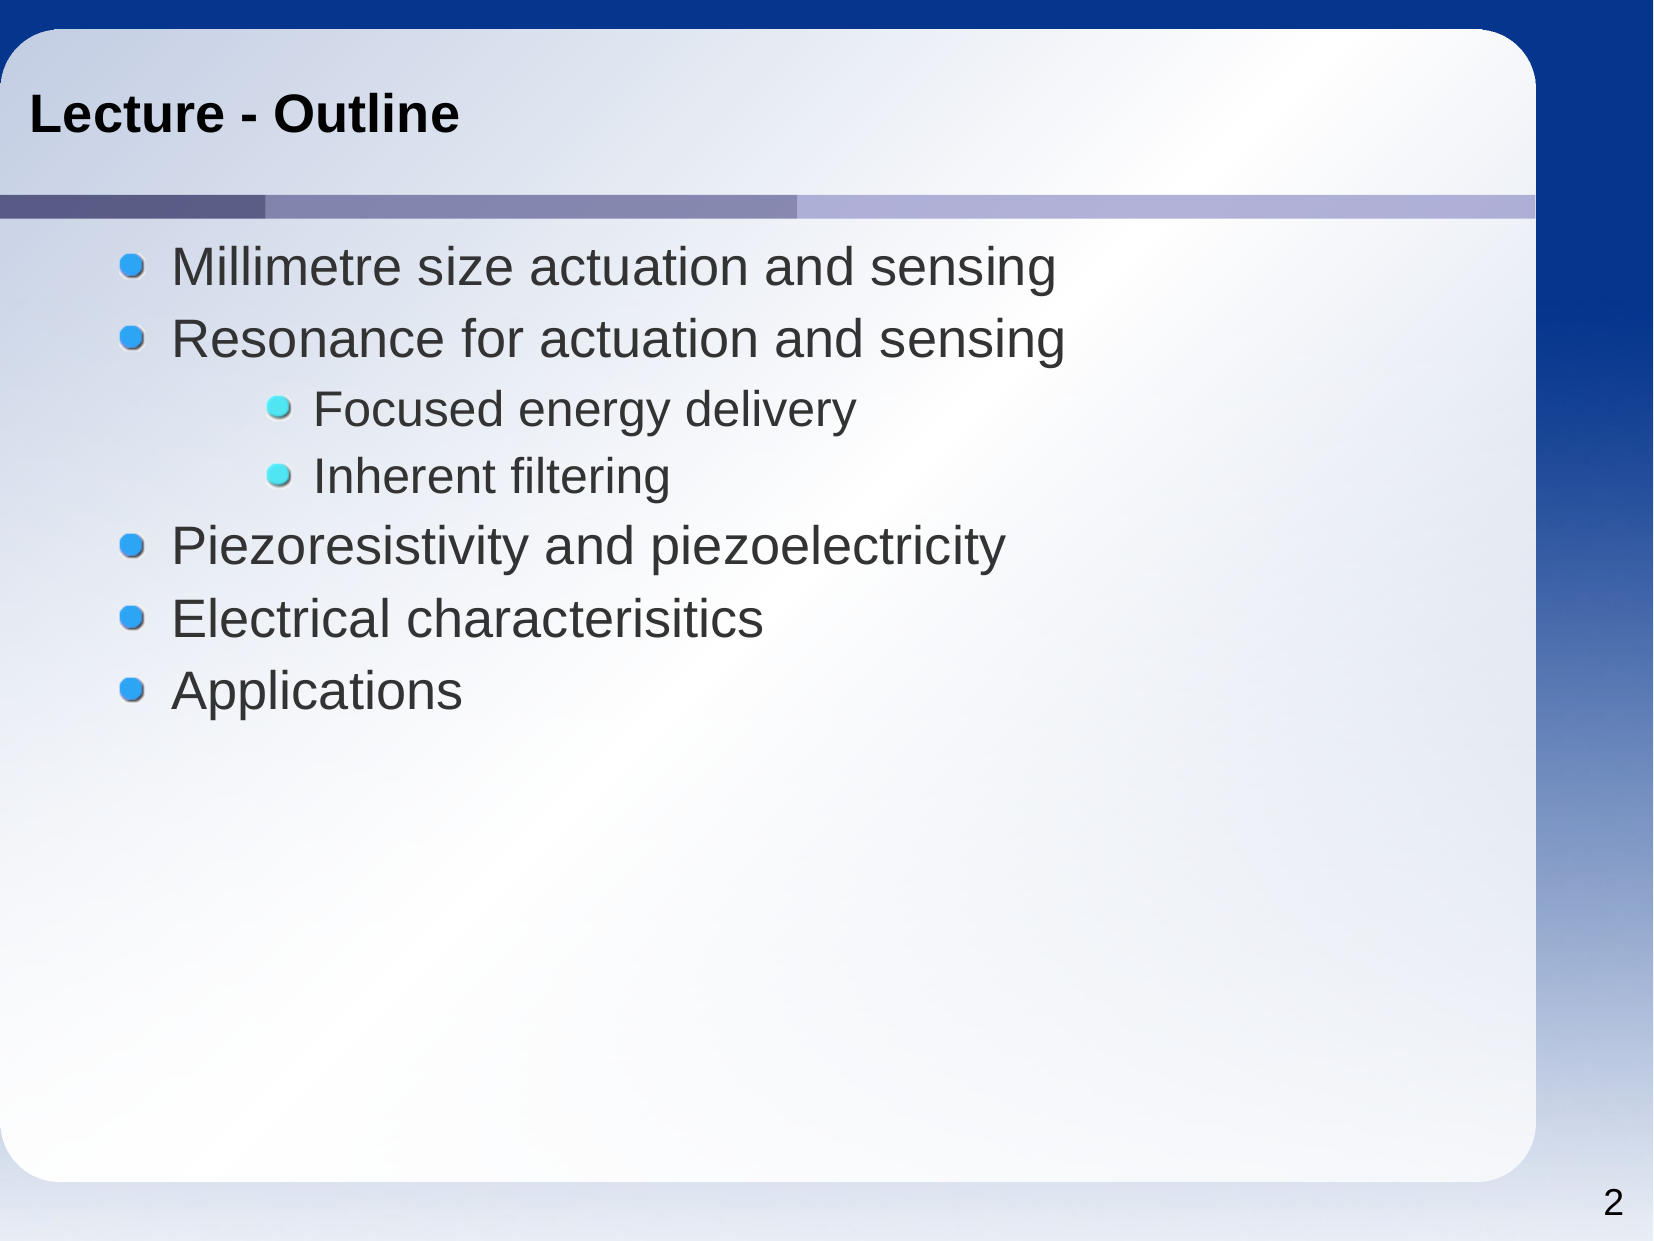

# Lecture - Outline
Millimetre size actuation and sensing
Resonance for actuation and sensing
Focused energy delivery
Inherent filtering
Piezoresistivity and piezoelectricity
Electrical characterisitics
Applications
2